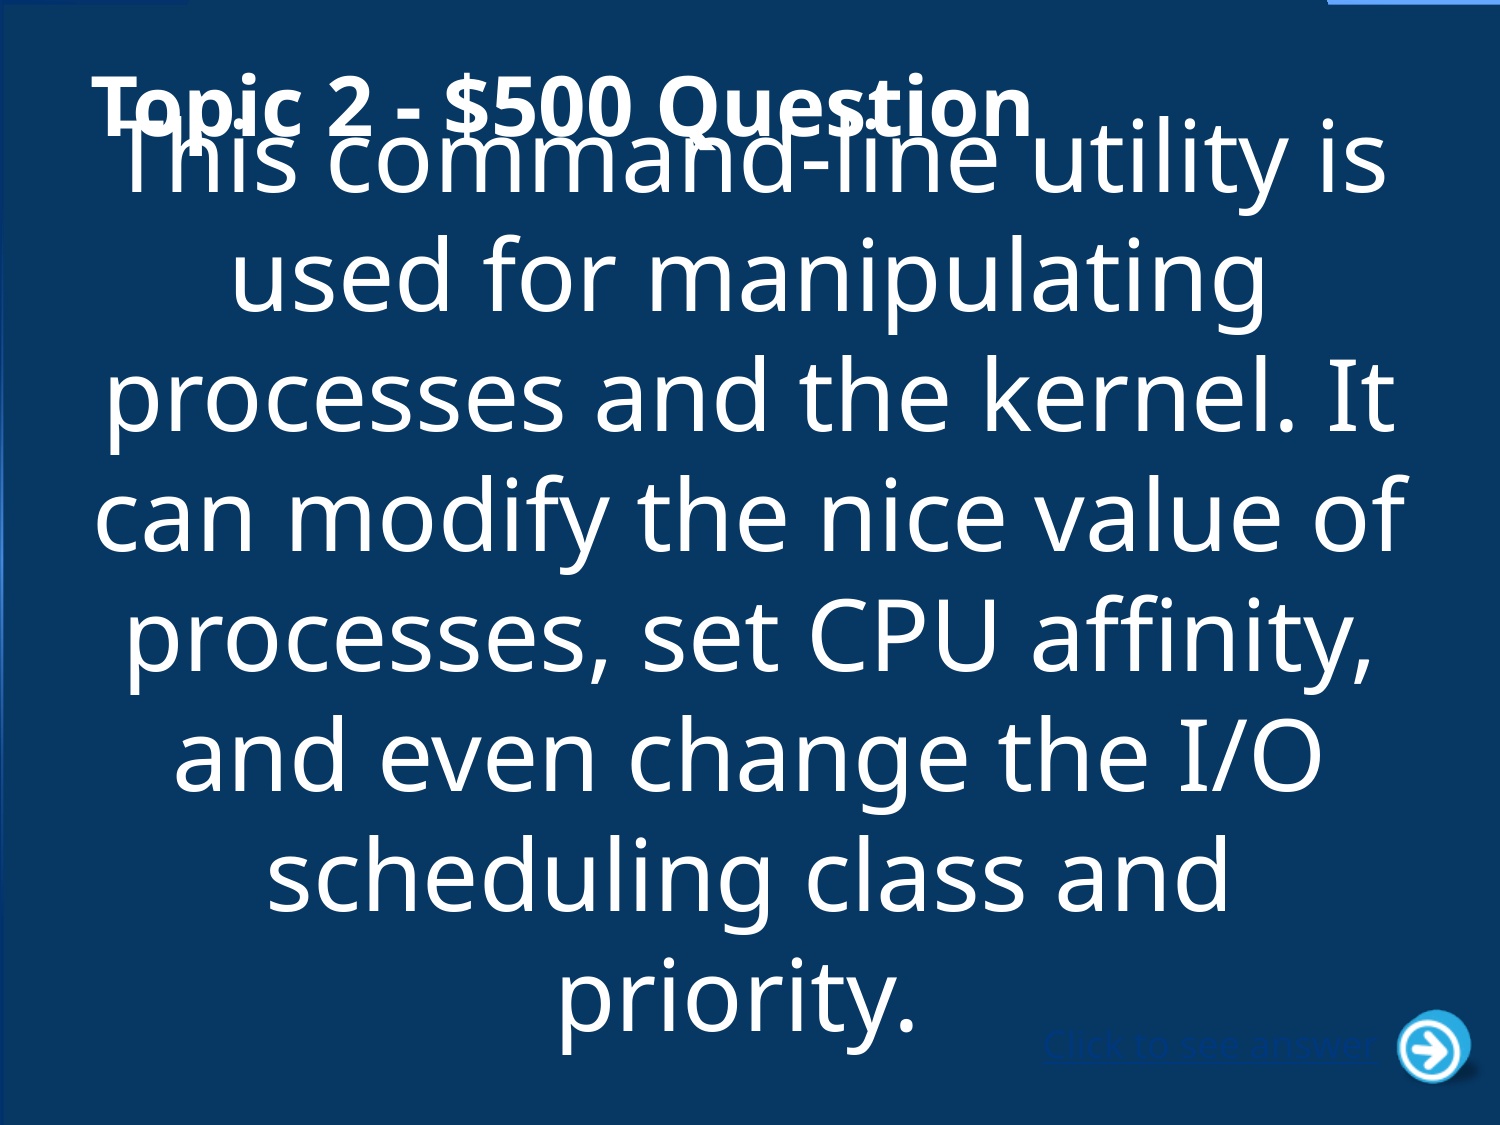

Topic 2 - $500 Question
# This command-line utility is used for manipulating processes and the kernel. It can modify the nice value of processes, set CPU affinity, and even change the I/O scheduling class and priority.
Click to see answer